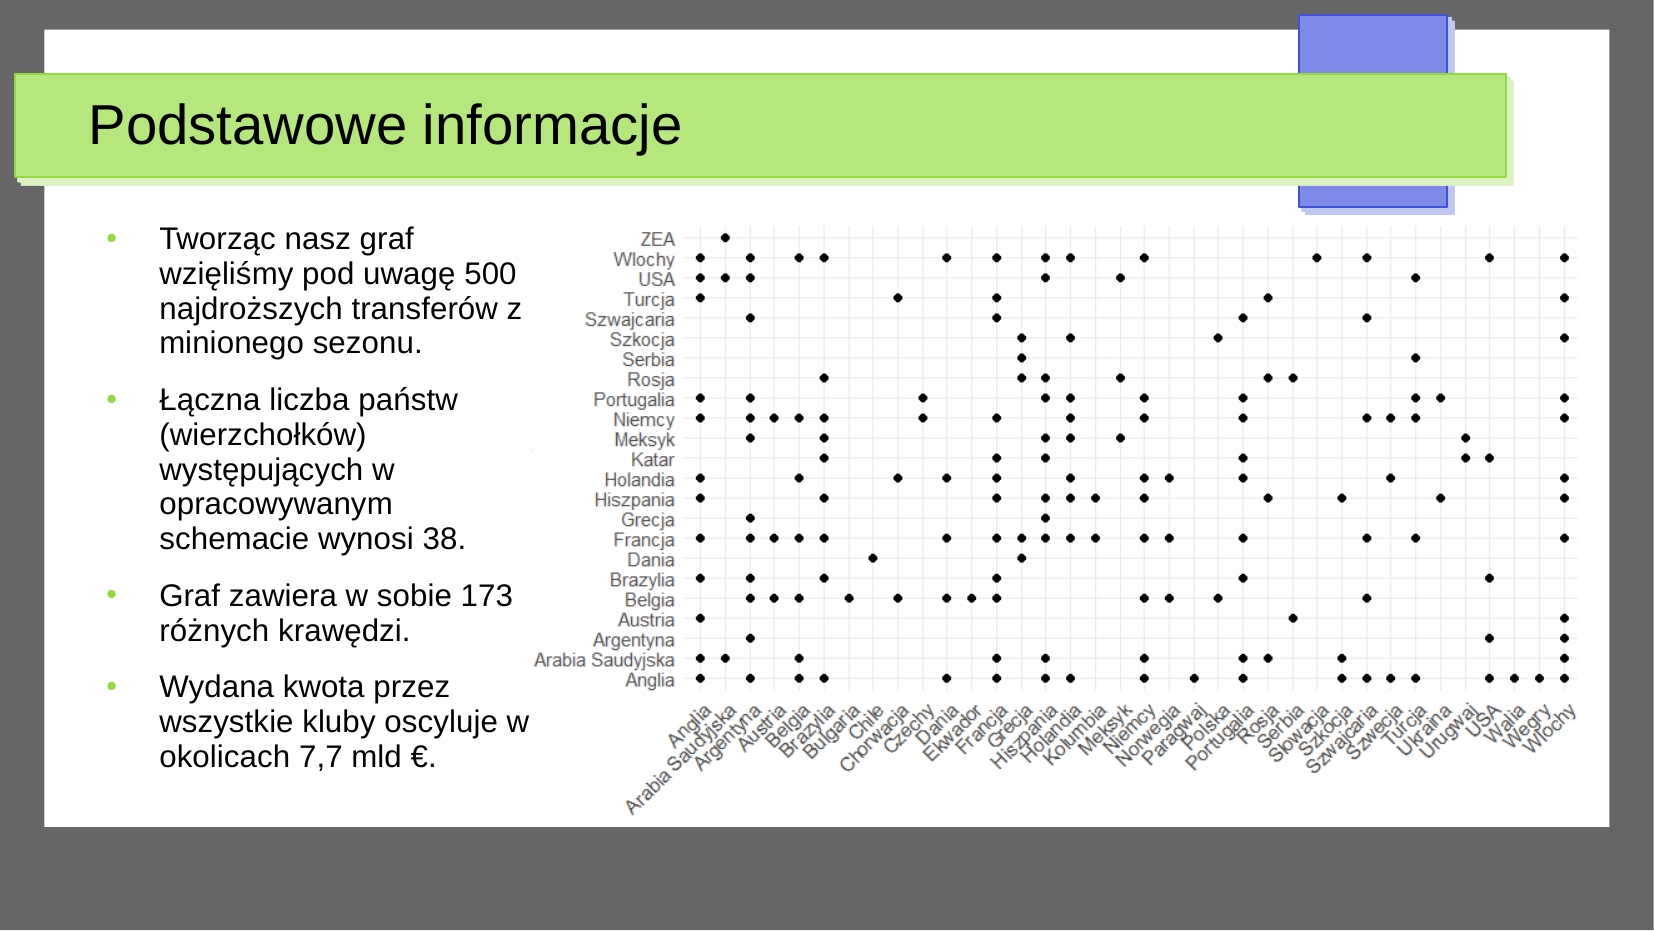

# Podstawowe informacje
Tworząc nasz graf wzięliśmy pod uwagę 500 najdroższych transferów z minionego sezonu.
Łączna liczba państw (wierzchołków) występujących w opracowywanym schemacie wynosi 38.
Graf zawiera w sobie 173 różnych krawędzi.
Wydana kwota przez wszystkie kluby oscyluje w okolicach 7,7 mld €.